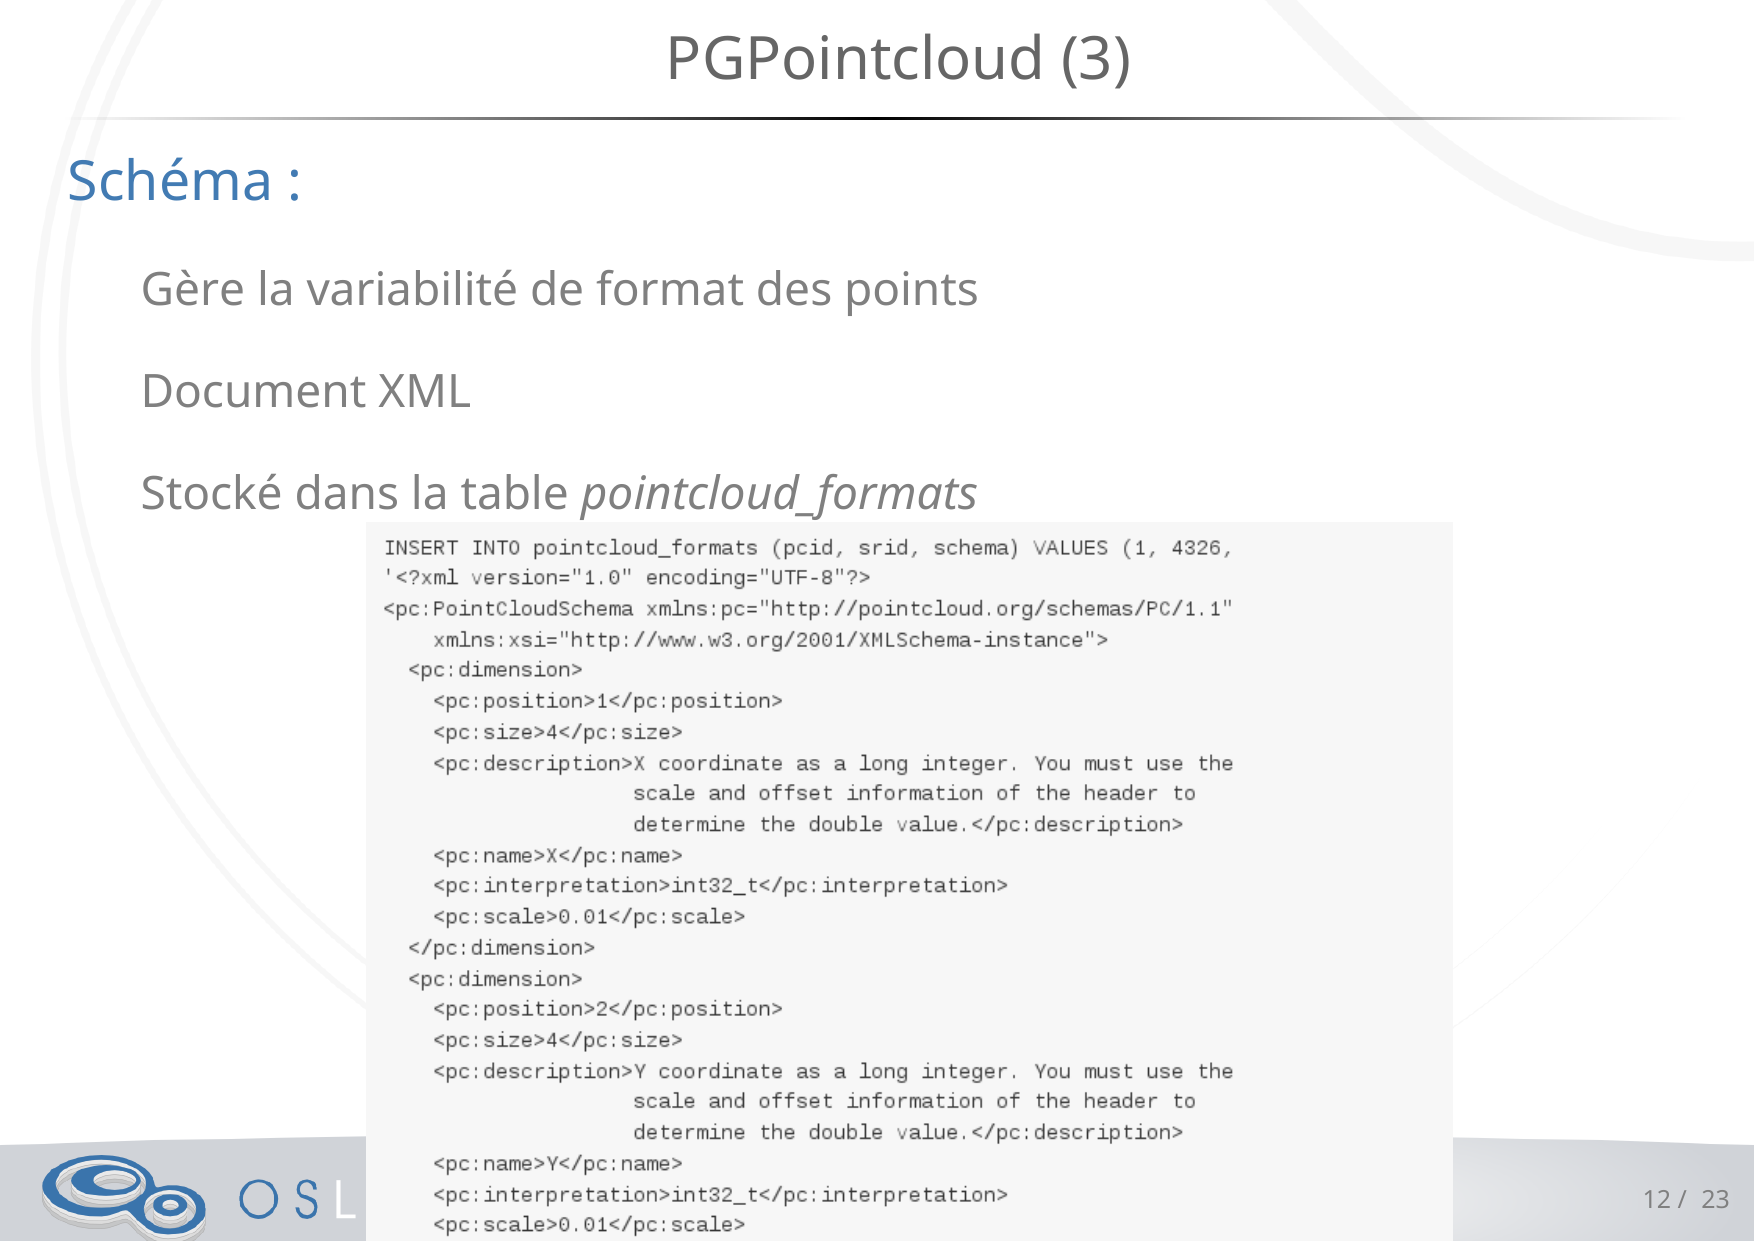

# PGPointcloud (3)
Schéma :
Gère la variabilité de format des points
Document XML
Stocké dans la table pointcloud_formats